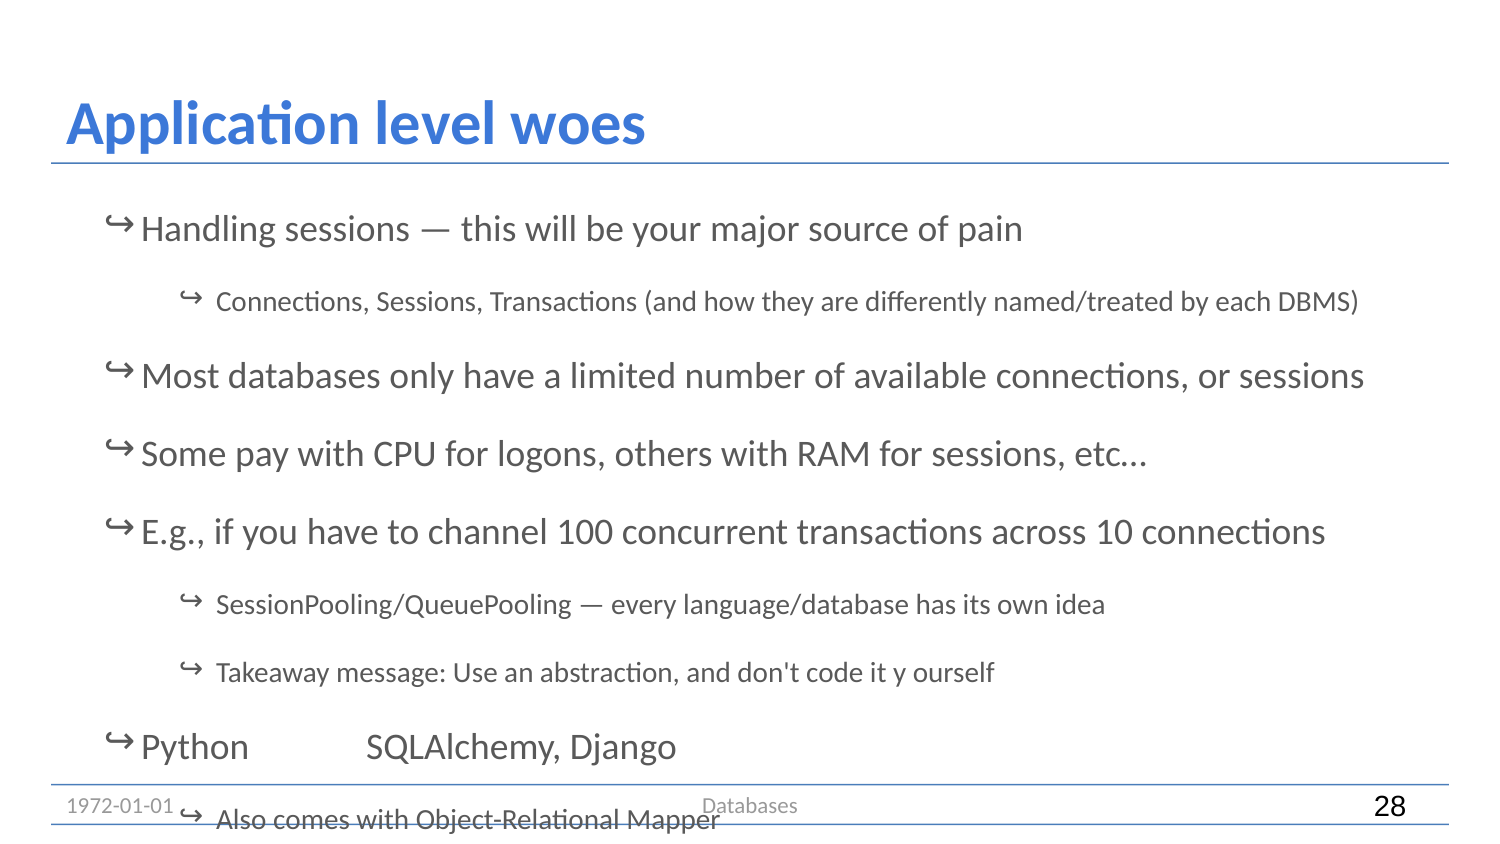

# Application level woes
Handling sessions — this will be your major source of pain
Connections, Sessions, Transactions (and how they are differently named/treated by each DBMS)
Most databases only have a limited number of available connections, or sessions
Some pay with CPU for logons, others with RAM for sessions, etc…
E.g., if you have to channel 100 concurrent transactions across 10 connections
SessionPooling/QueuePooling — every language/database has its own idea
Takeaway message: Use an abstraction, and don't code it y ourself
Python		SQLAlchemy, Django
Also comes with Object-Relational Mapper
Automatically translates Python objects into the relational model
C++			CodeSynthesisODB
Also supports BOOST datatypes!